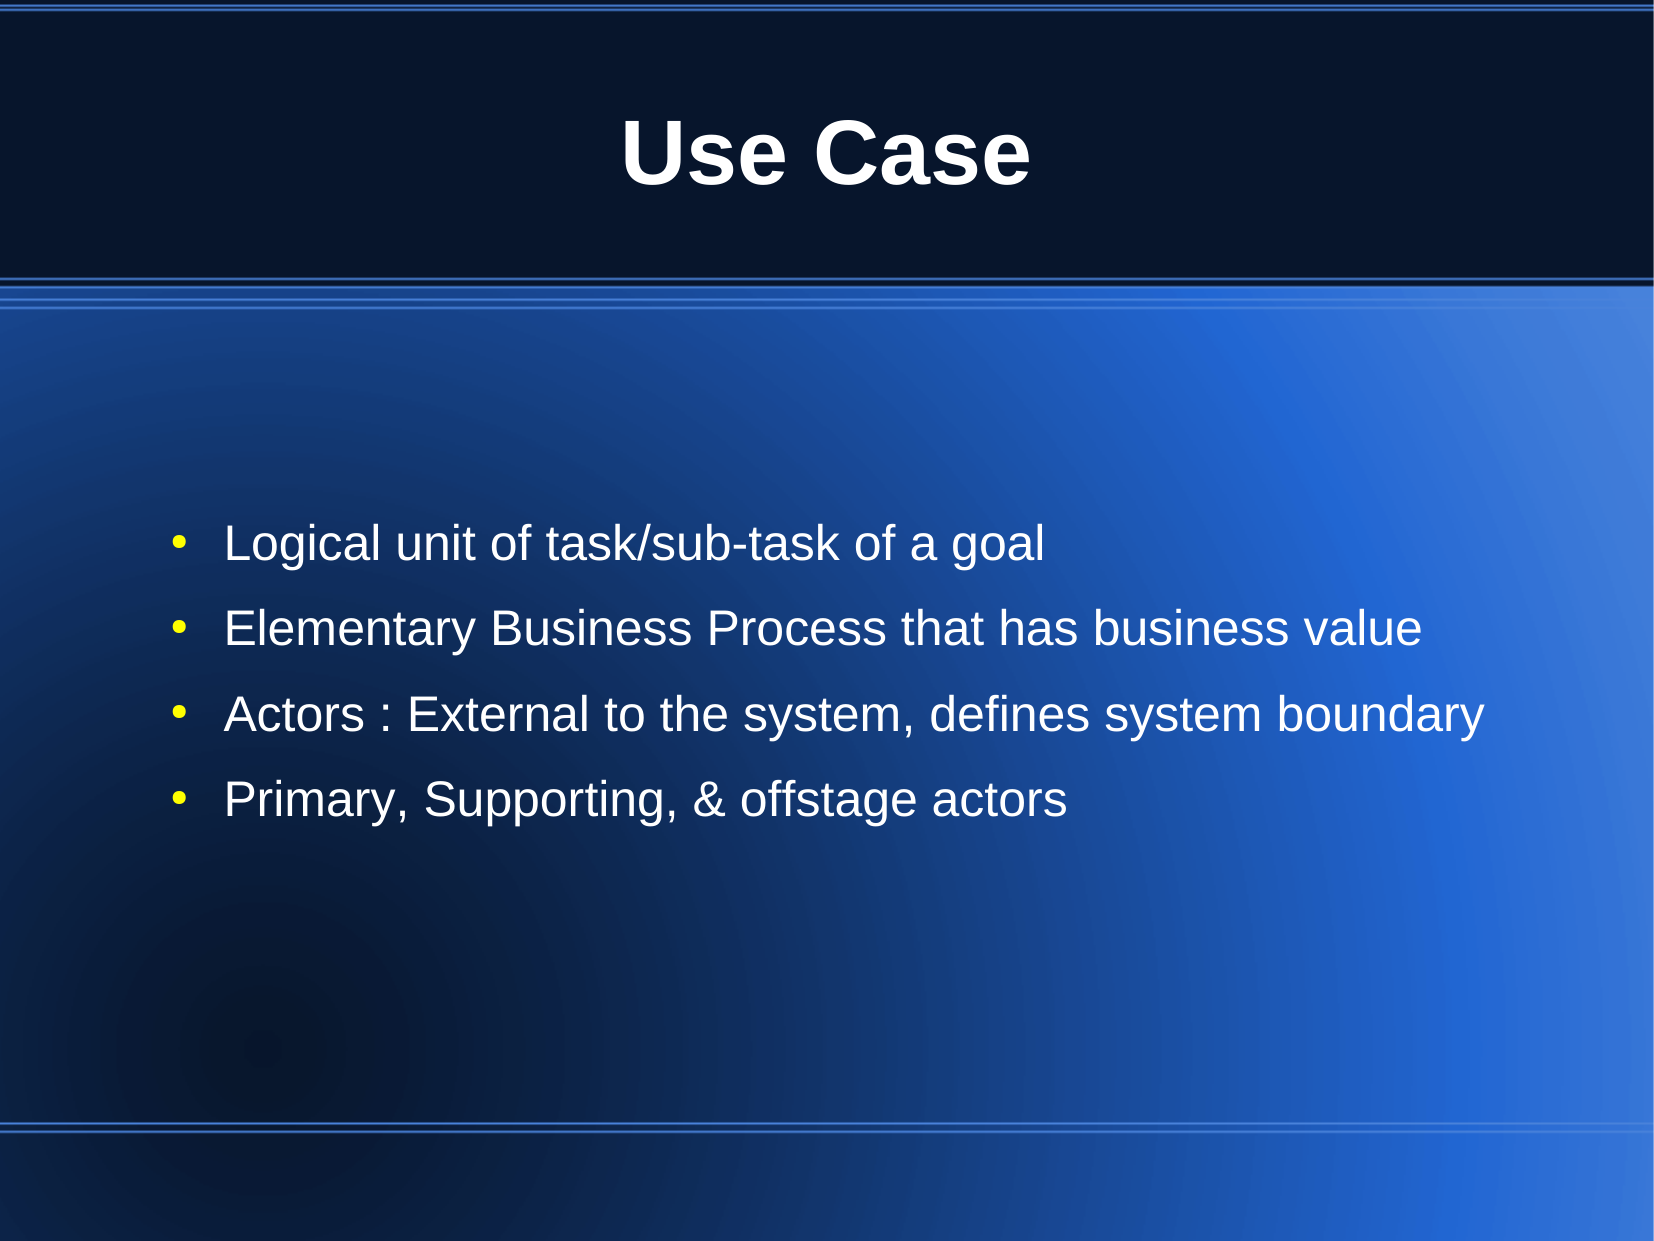

# Use Case
Logical unit of task/sub-task of a goal
Elementary Business Process that has business value
Actors : External to the system, defines system boundary
Primary, Supporting, & offstage actors